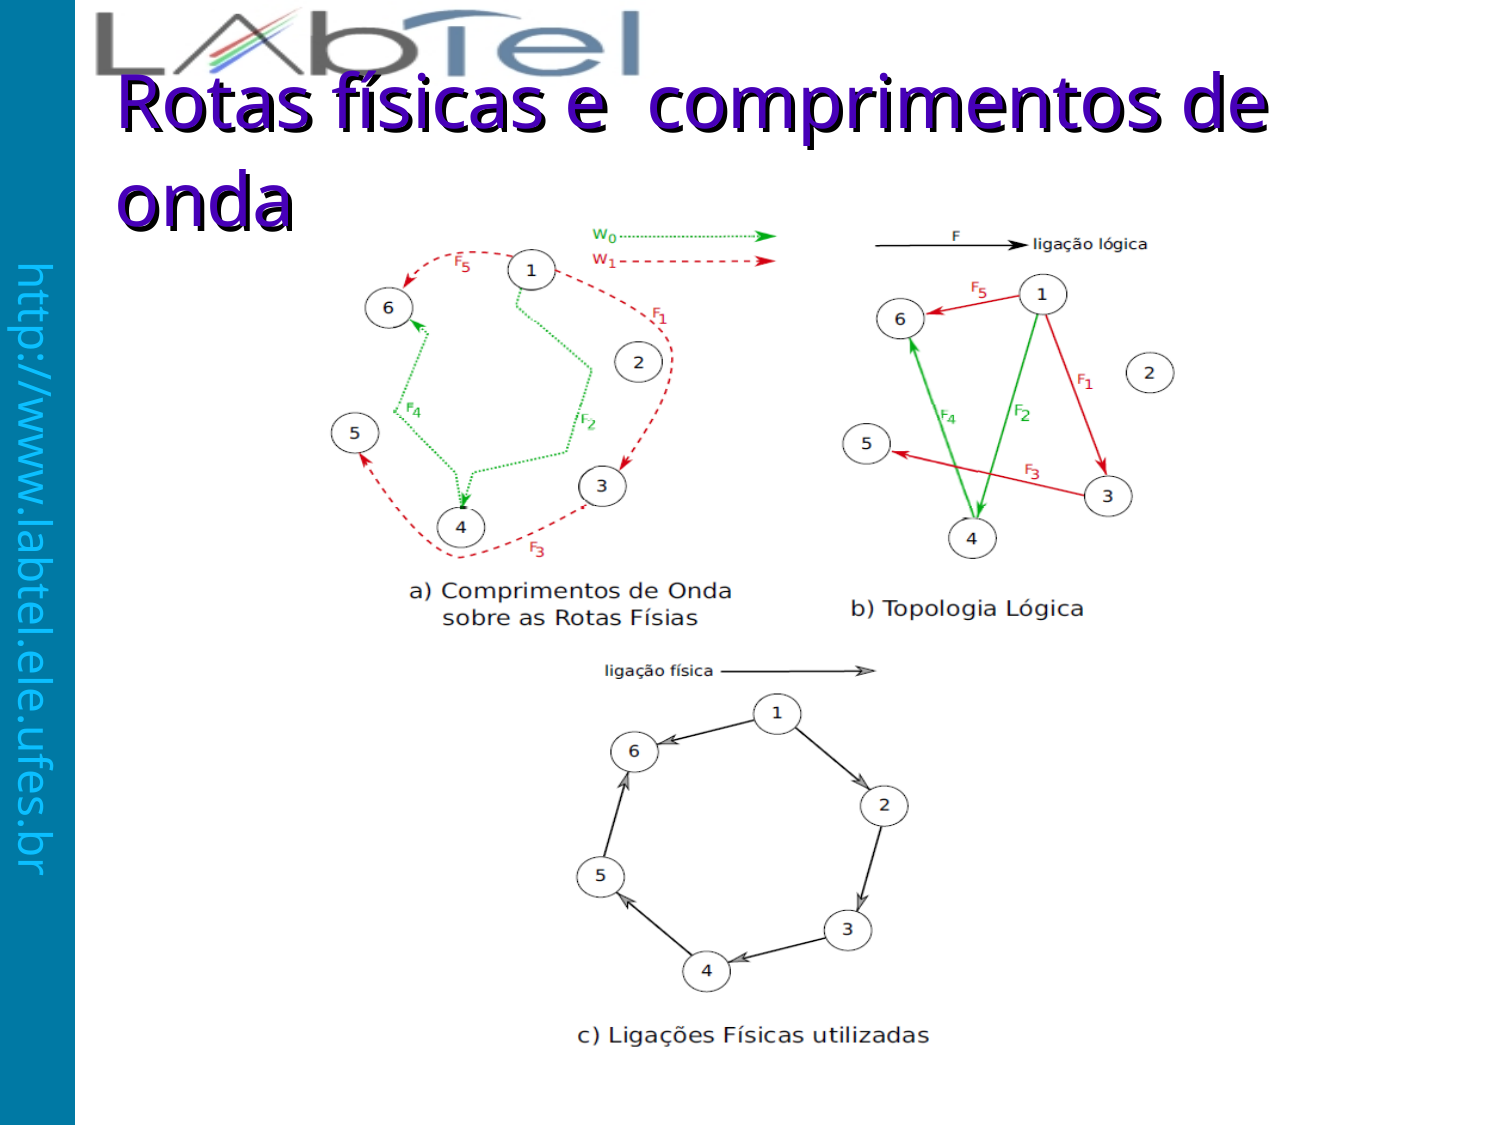

# Rotas físicas e comprimentos de onda